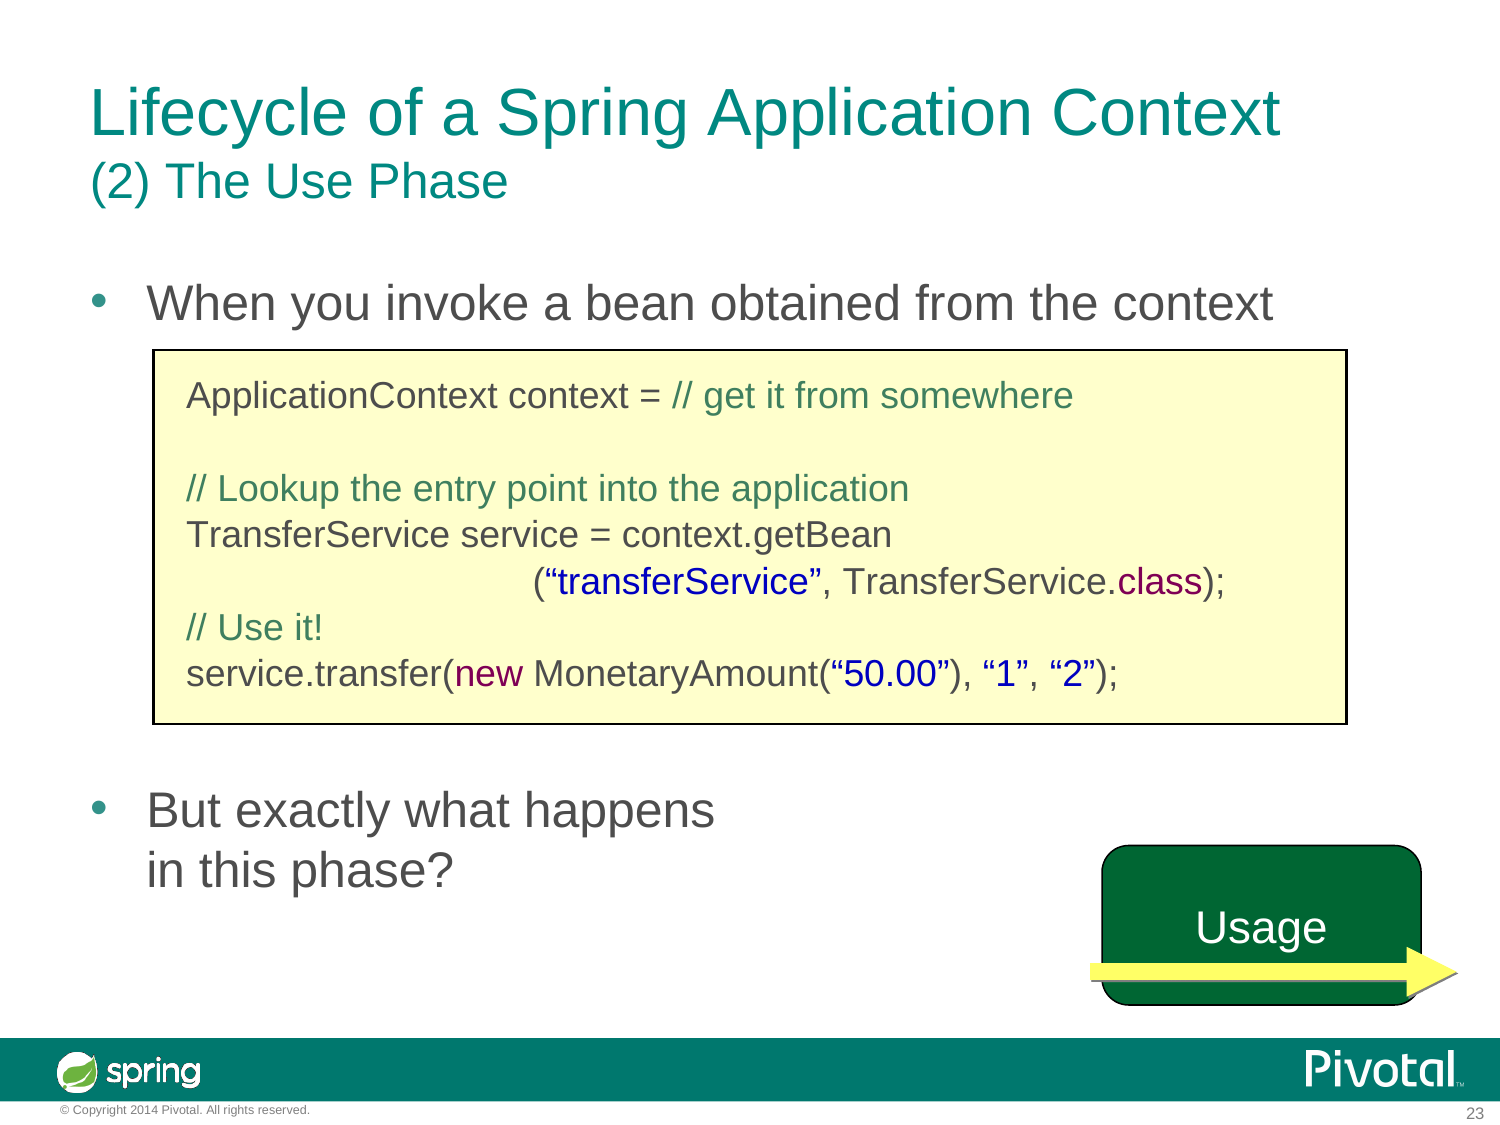

# Lifecycle of a Spring Application Context (2) The Use Phase
When you invoke a bean obtained from the context
But exactly what happens
in this phase?
ApplicationContext context = // get it from somewhere
// Lookup the entry point into the application
TransferService service = context.getBean
 (“transferService”, TransferService.class);
// Use it!
service.transfer(new MonetaryAmount(“50.00”), “1”, “2”);
Usage